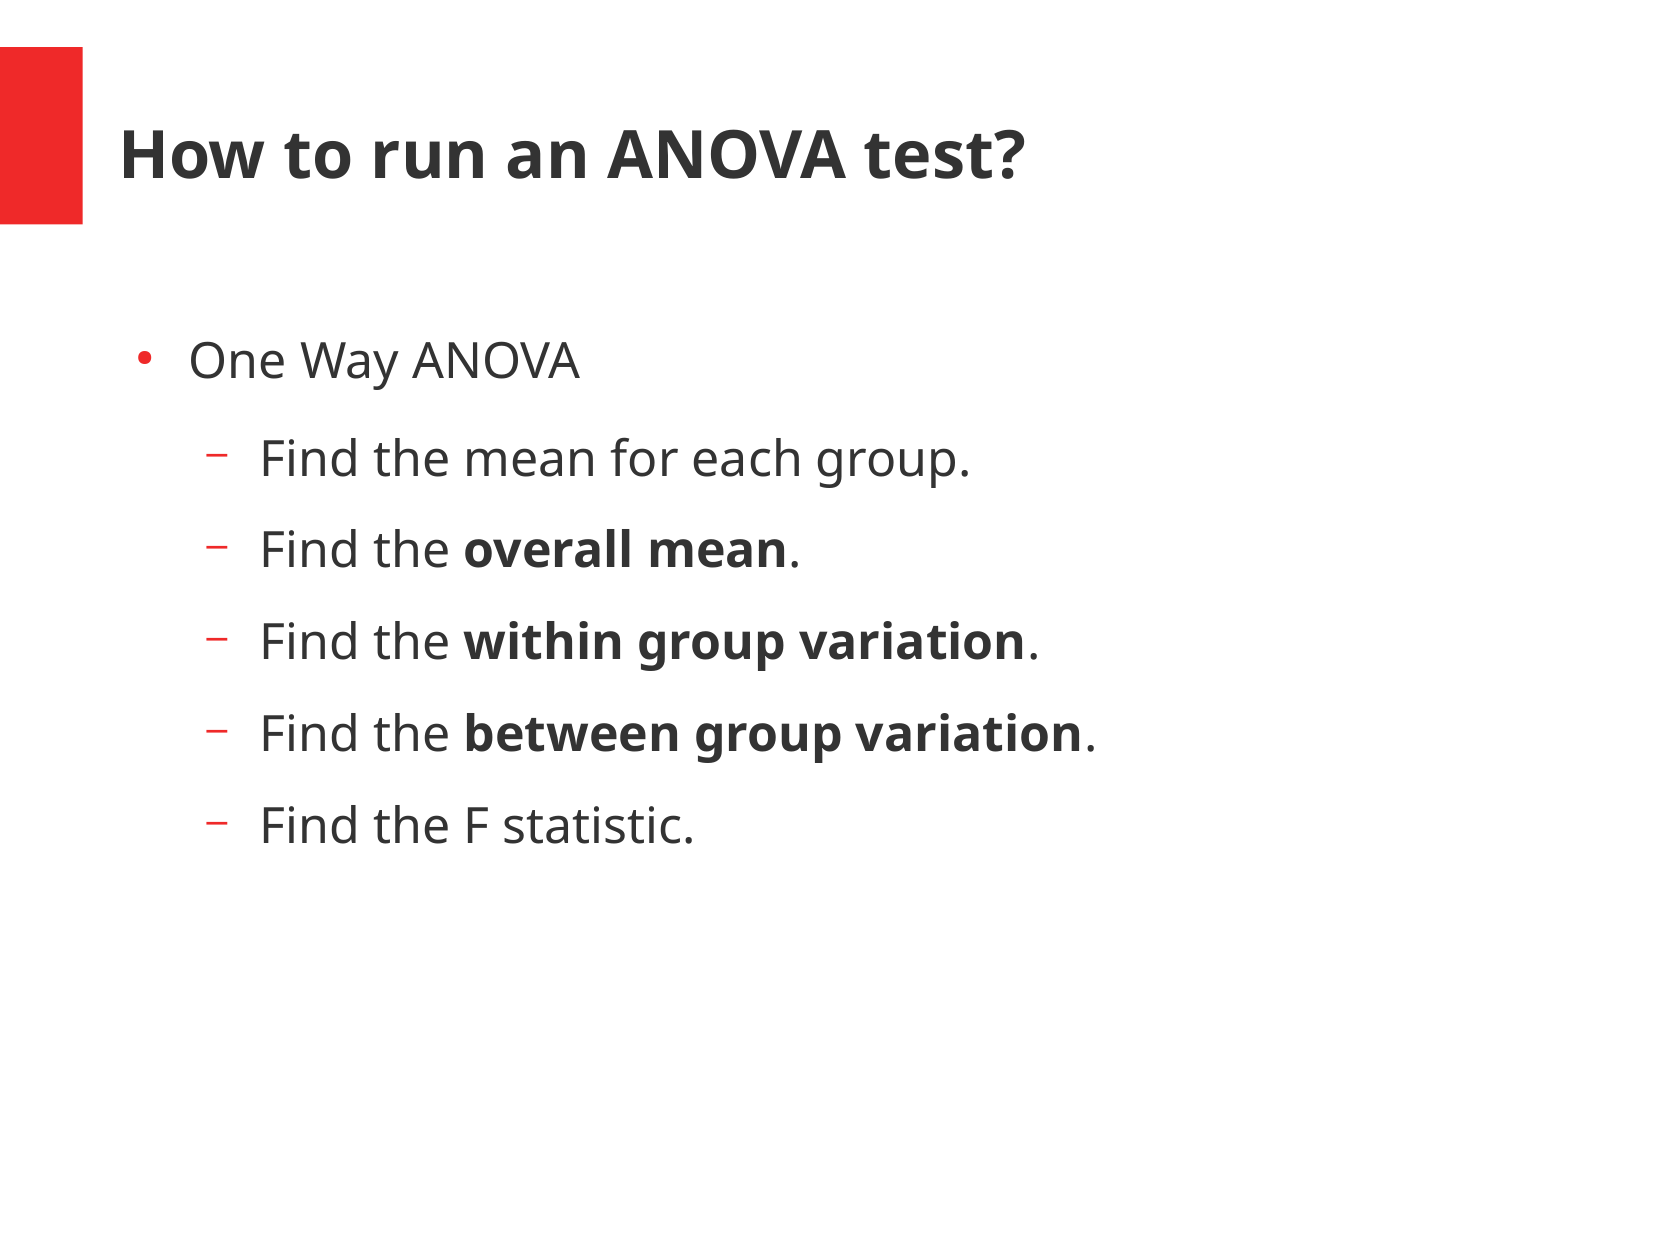

# How to run an ANOVA test?
One Way ANOVA
Find the mean for each group.
Find the overall mean.
Find the within group variation.
Find the between group variation.
Find the F statistic.